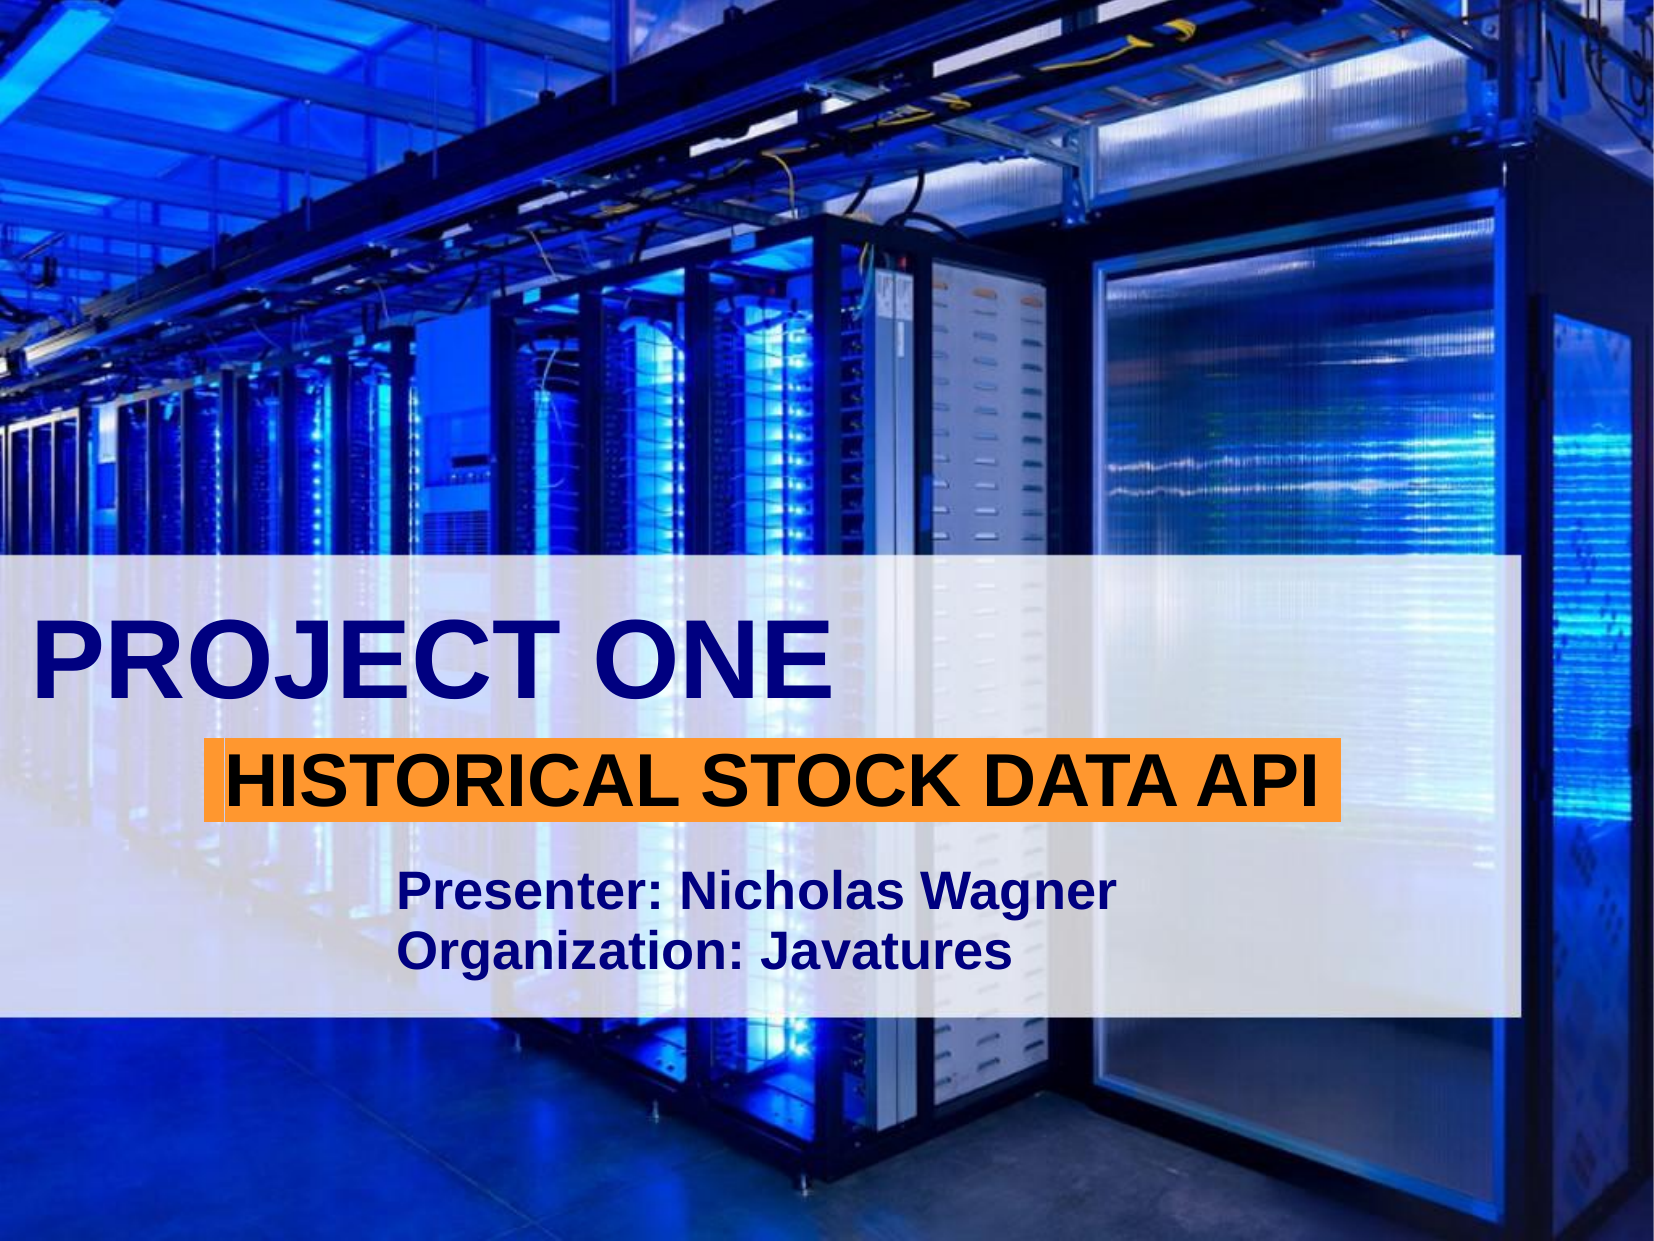

HISTORICAL STOCK DATA API
# PROJECT ONE
Presenter: Nicholas Wagner
Organization: Javatures